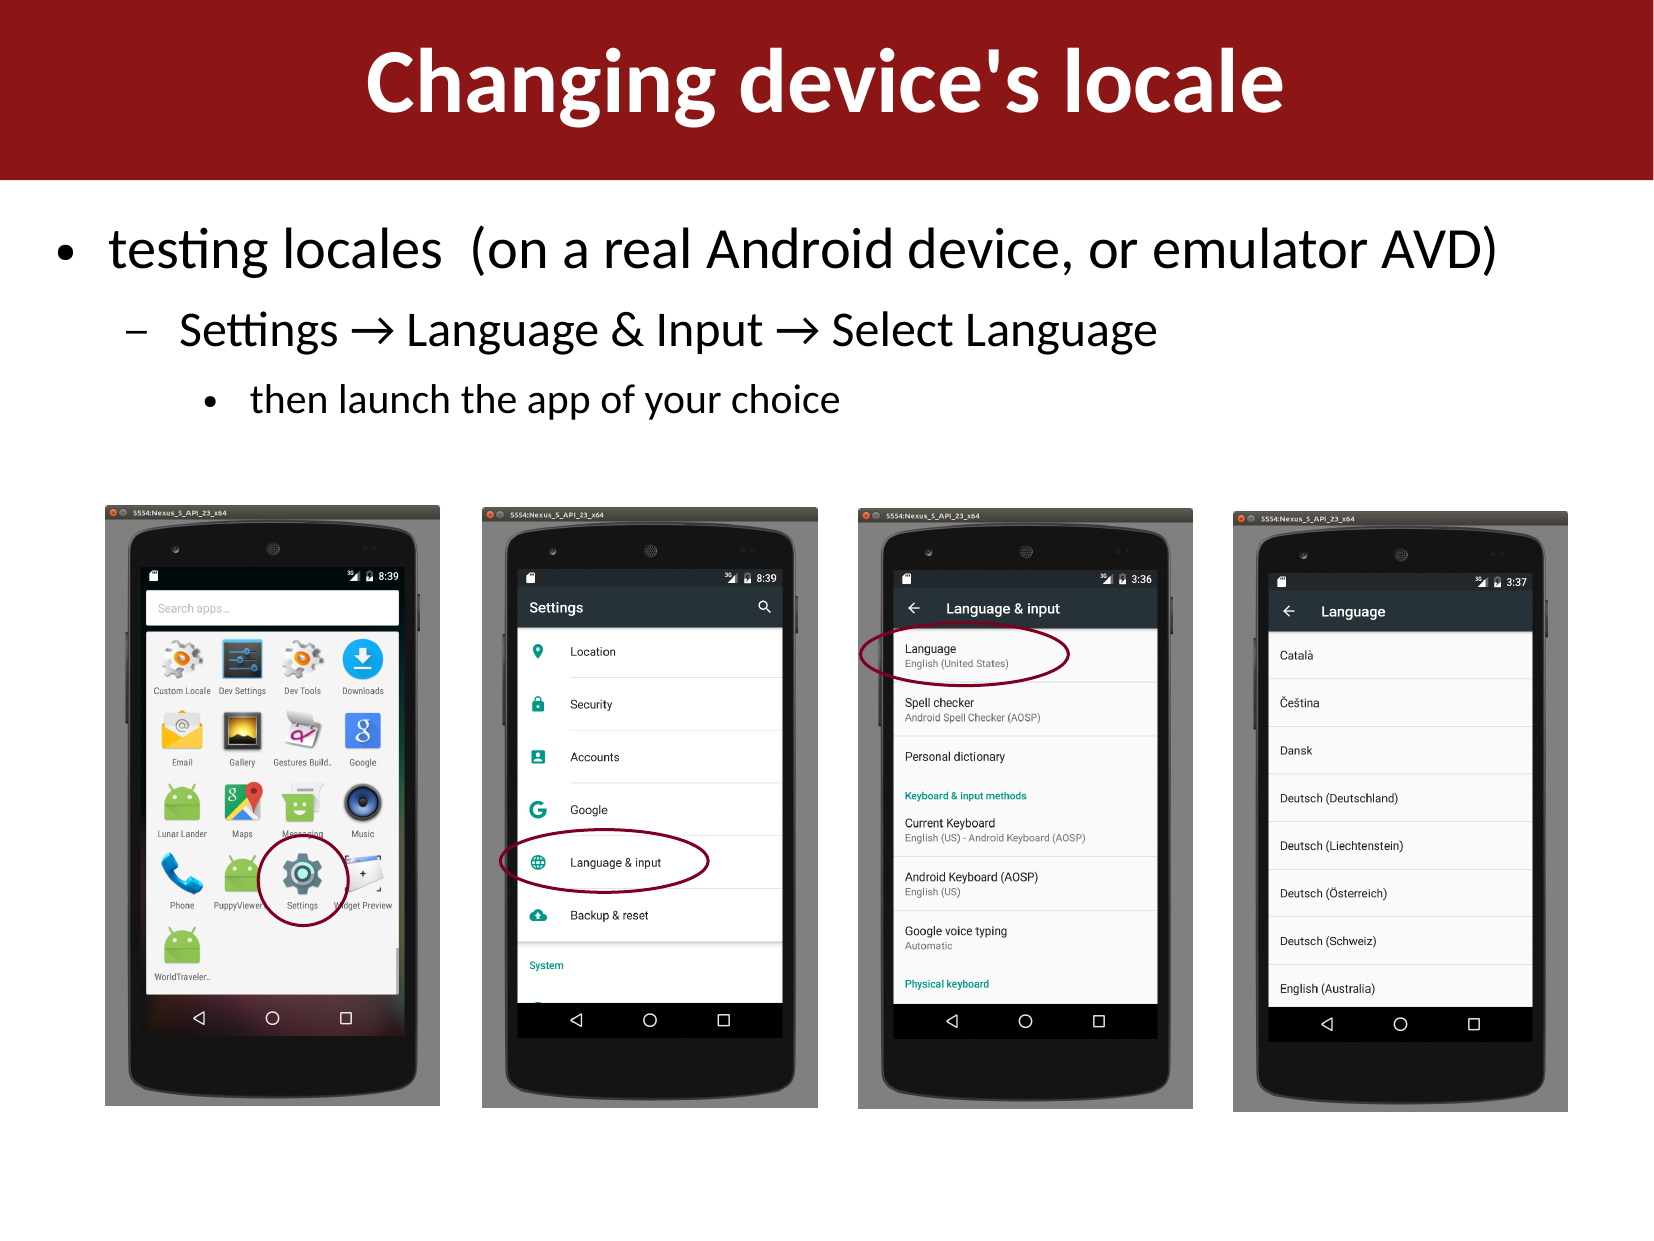

# Changing device's locale
testing locales (on a real Android device, or emulator AVD)
Settings → Language & Input → Select Language
then launch the app of your choice